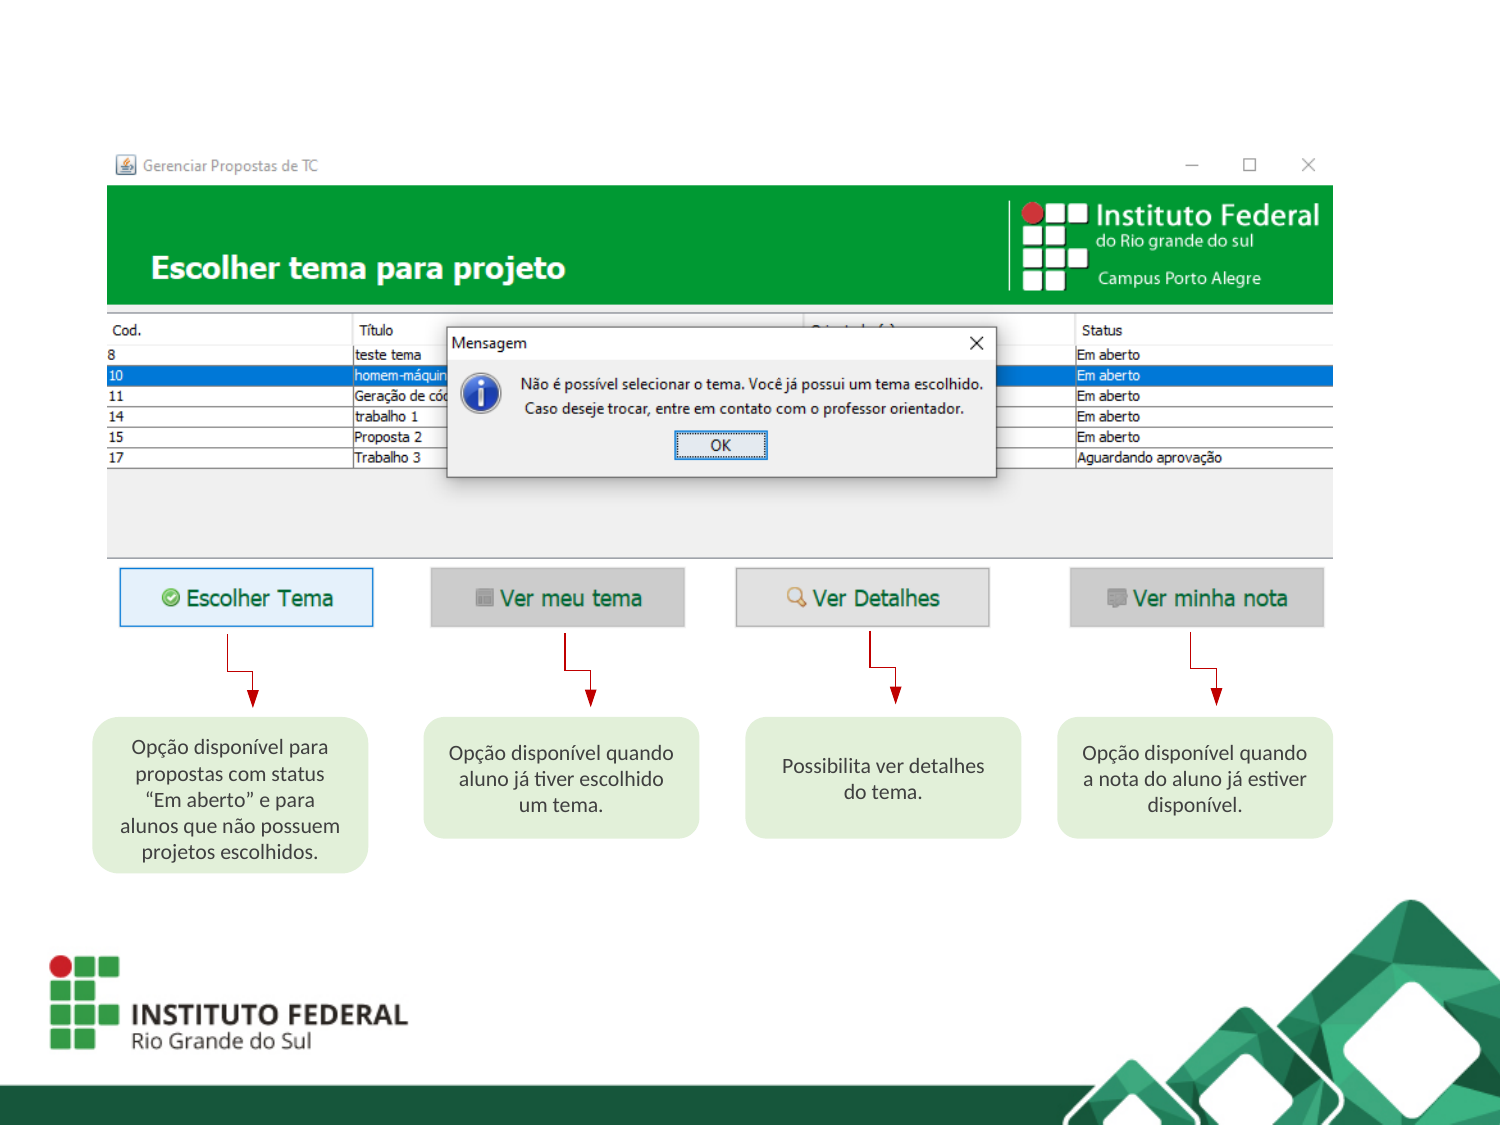

Opção disponível para propostas com status “Em aberto” e para alunos que não possuem projetos escolhidos.
Opção disponível quando aluno já tiver escolhido um tema.
Possibilita ver detalhes
do tema.
Opção disponível quando a nota do aluno já estiver disponível.